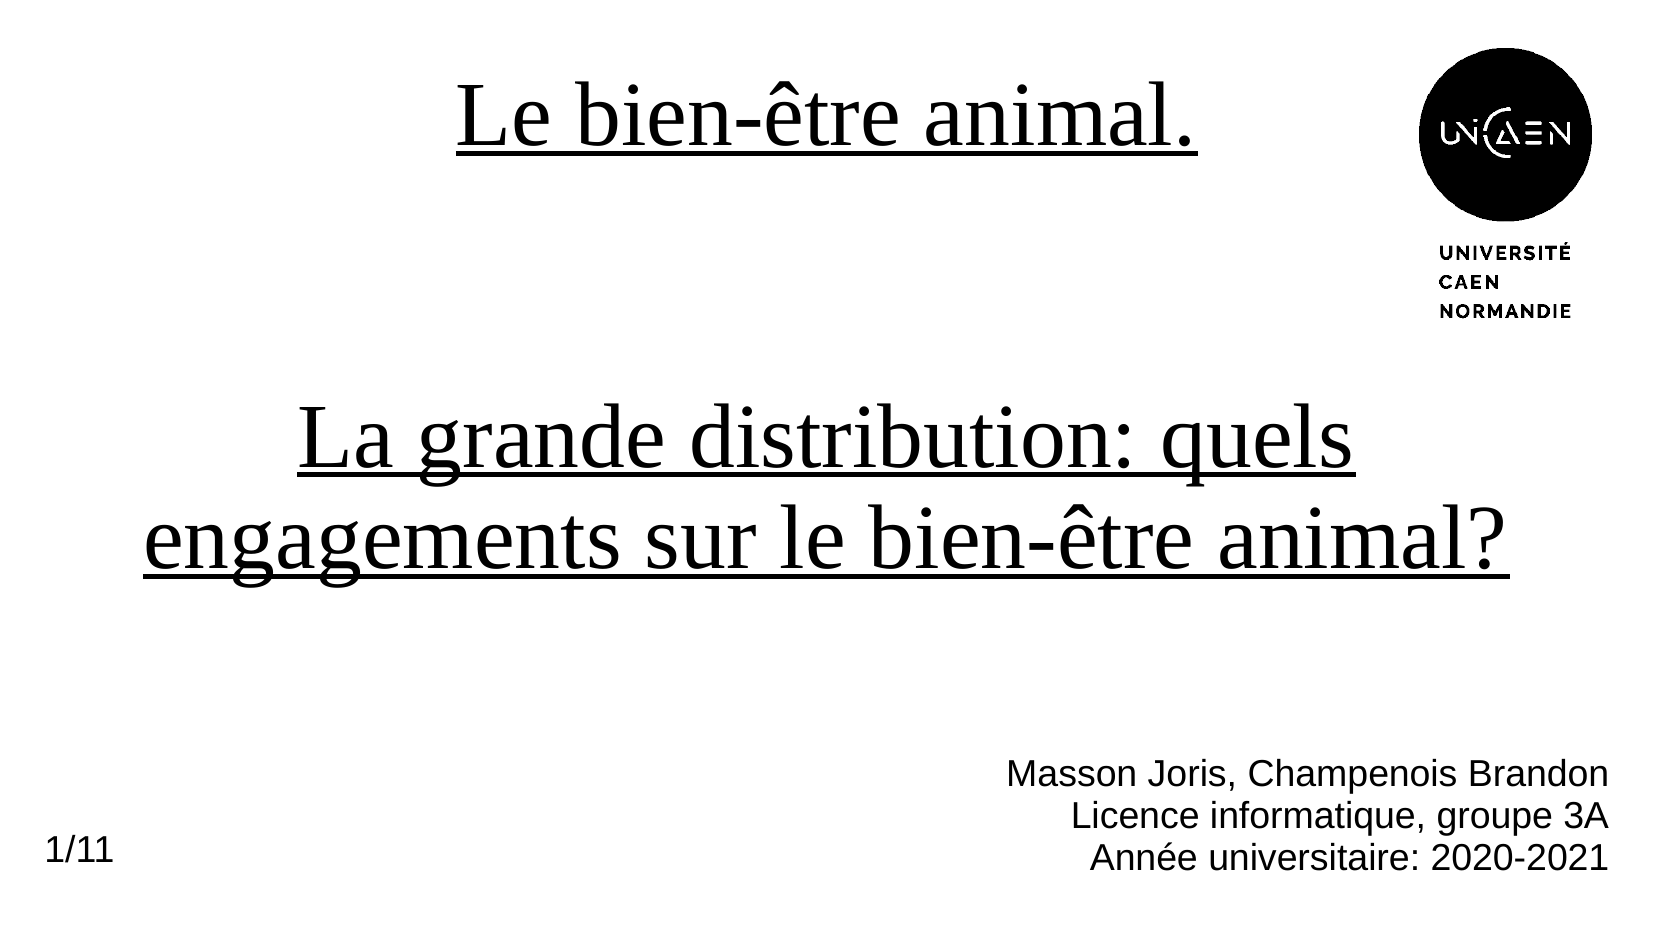

# Le bien-être animal.
La grande distribution: quels engagements sur le bien-être animal?
Masson Joris, Champenois Brandon
Licence informatique, groupe 3A
Année universitaire: 2020-2021